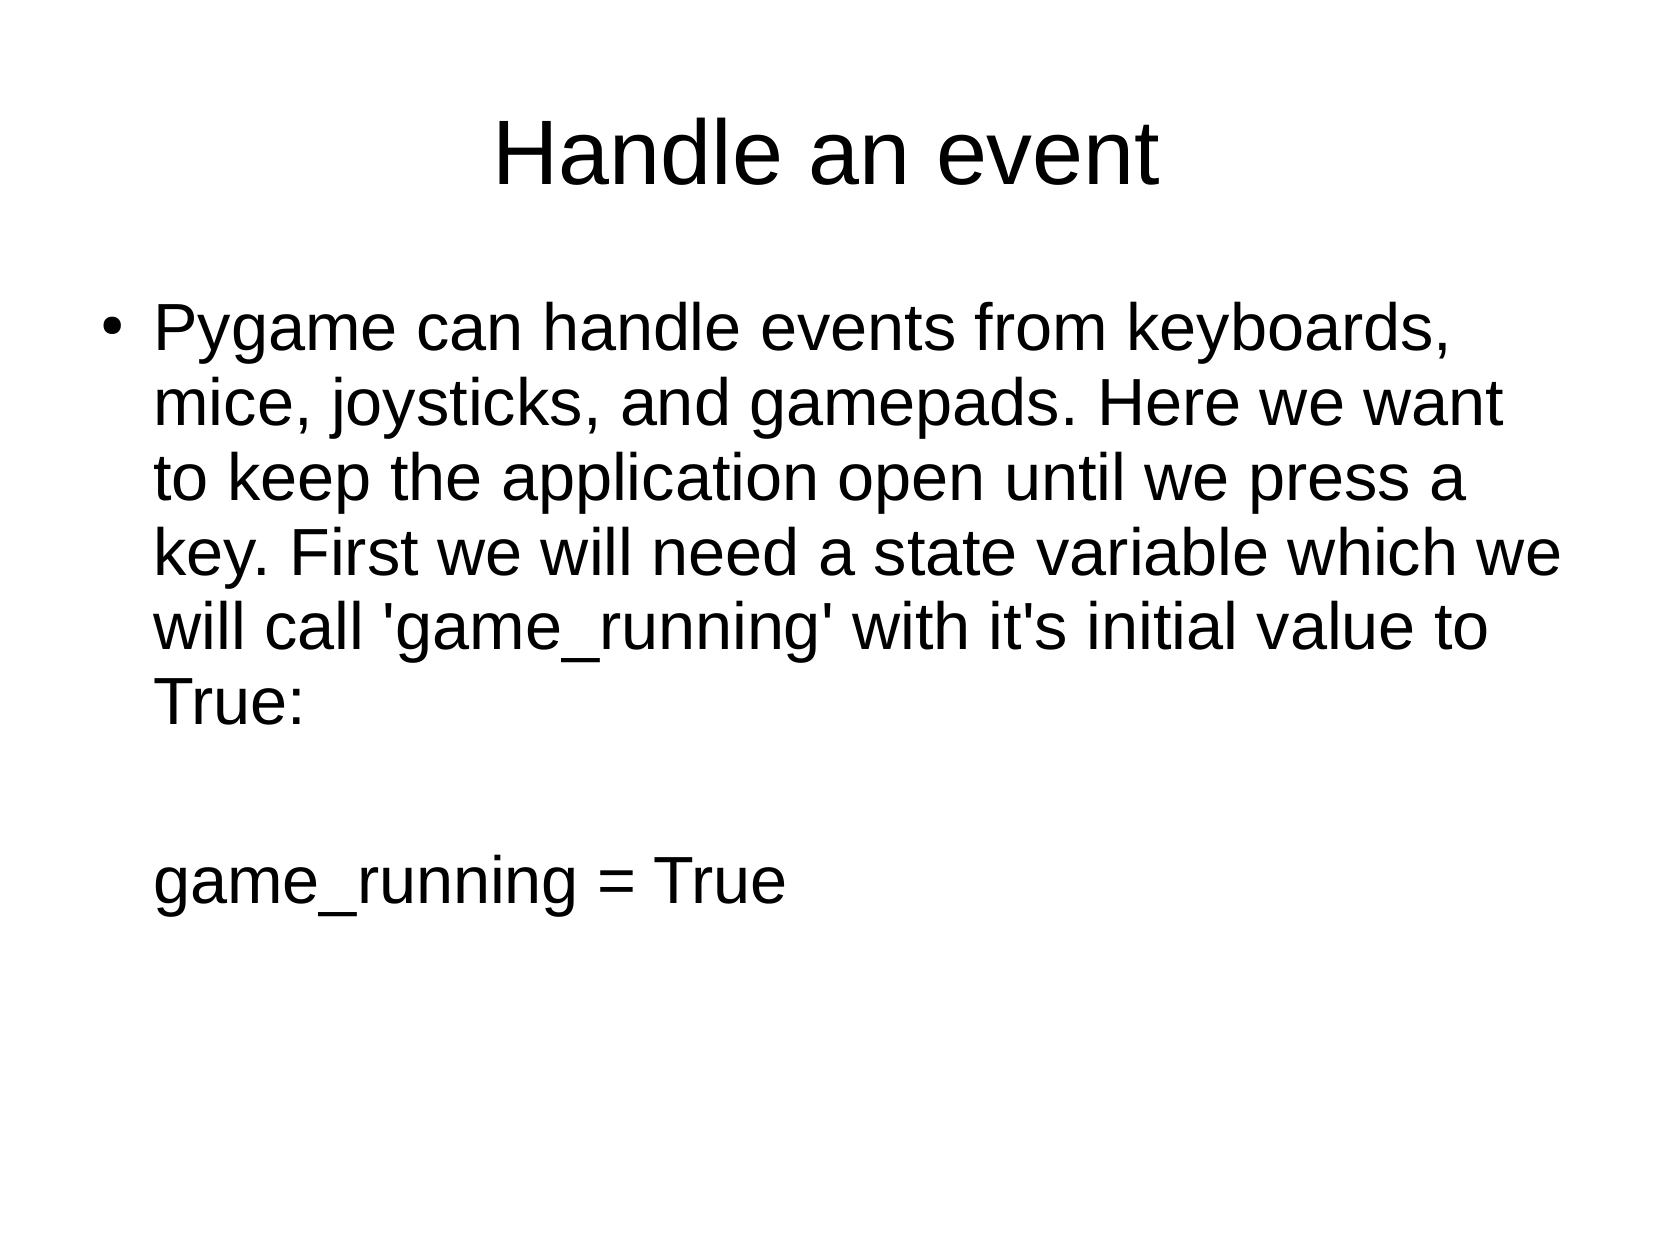

# Handle an event
Pygame can handle events from keyboards, mice, joysticks, and gamepads. Here we want to keep the application open until we press a key. First we will need a state variable which we will call 'game_running' with it's initial value to True:
game_running = True